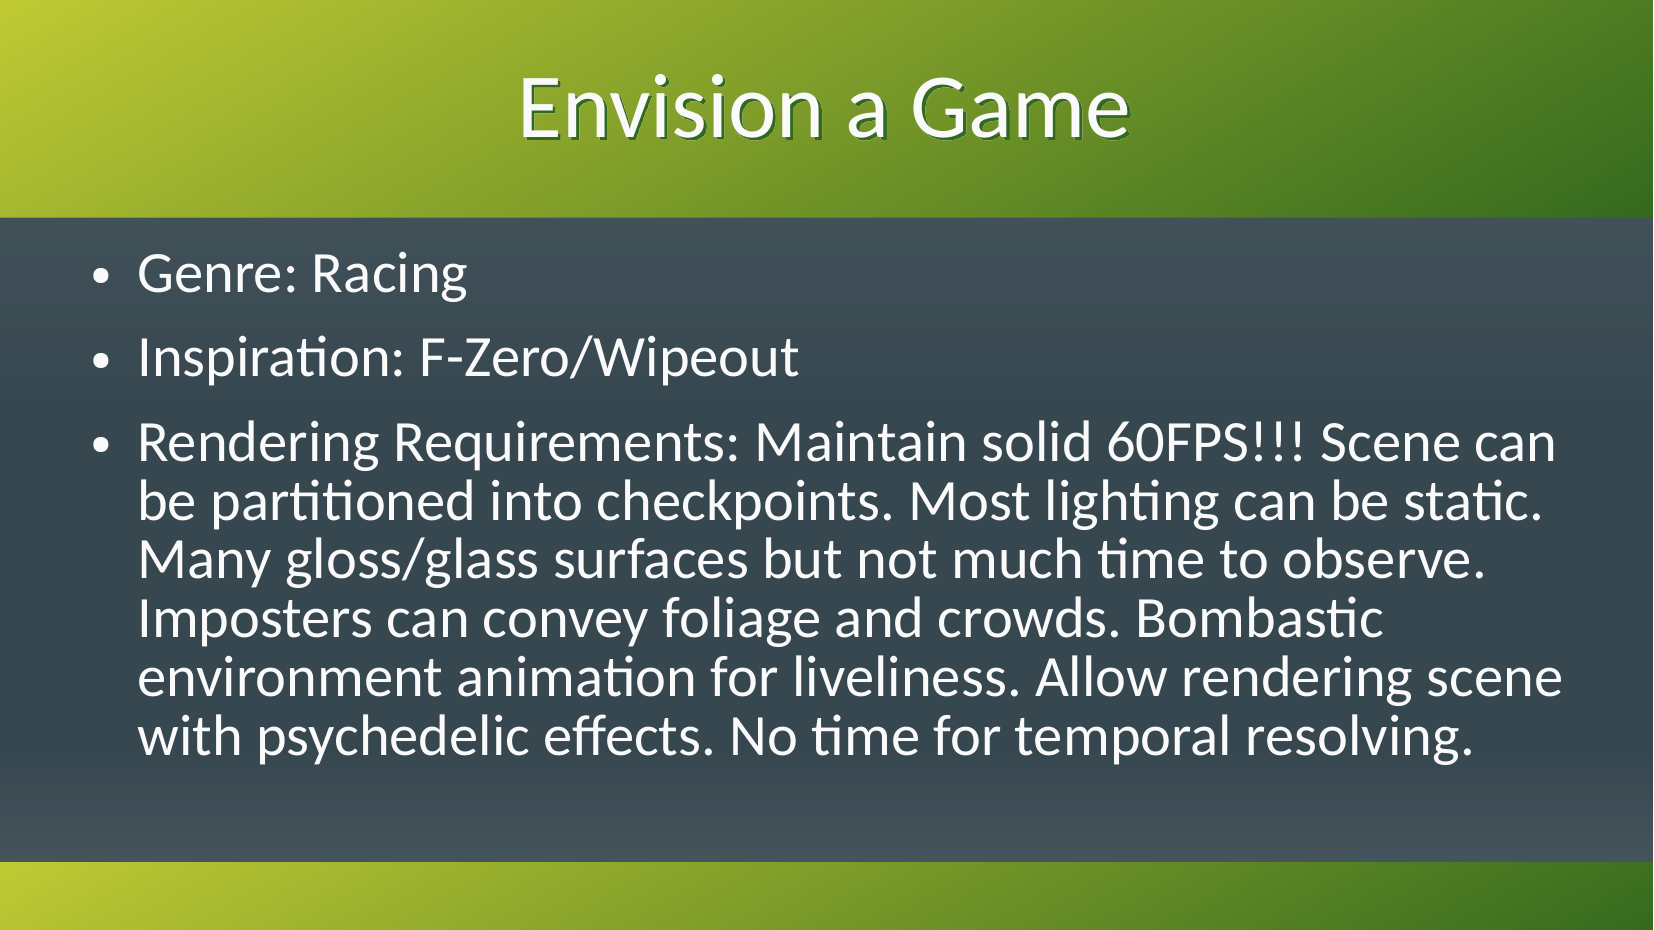

# Envision a Game
Genre: Racing
Inspiration: F-Zero/Wipeout
Rendering Requirements: Maintain solid 60FPS!!! Scene can be partitioned into checkpoints. Most lighting can be static. Many gloss/glass surfaces but not much time to observe. Imposters can convey foliage and crowds. Bombastic environment animation for liveliness. Allow rendering scene with psychedelic effects. No time for temporal resolving.